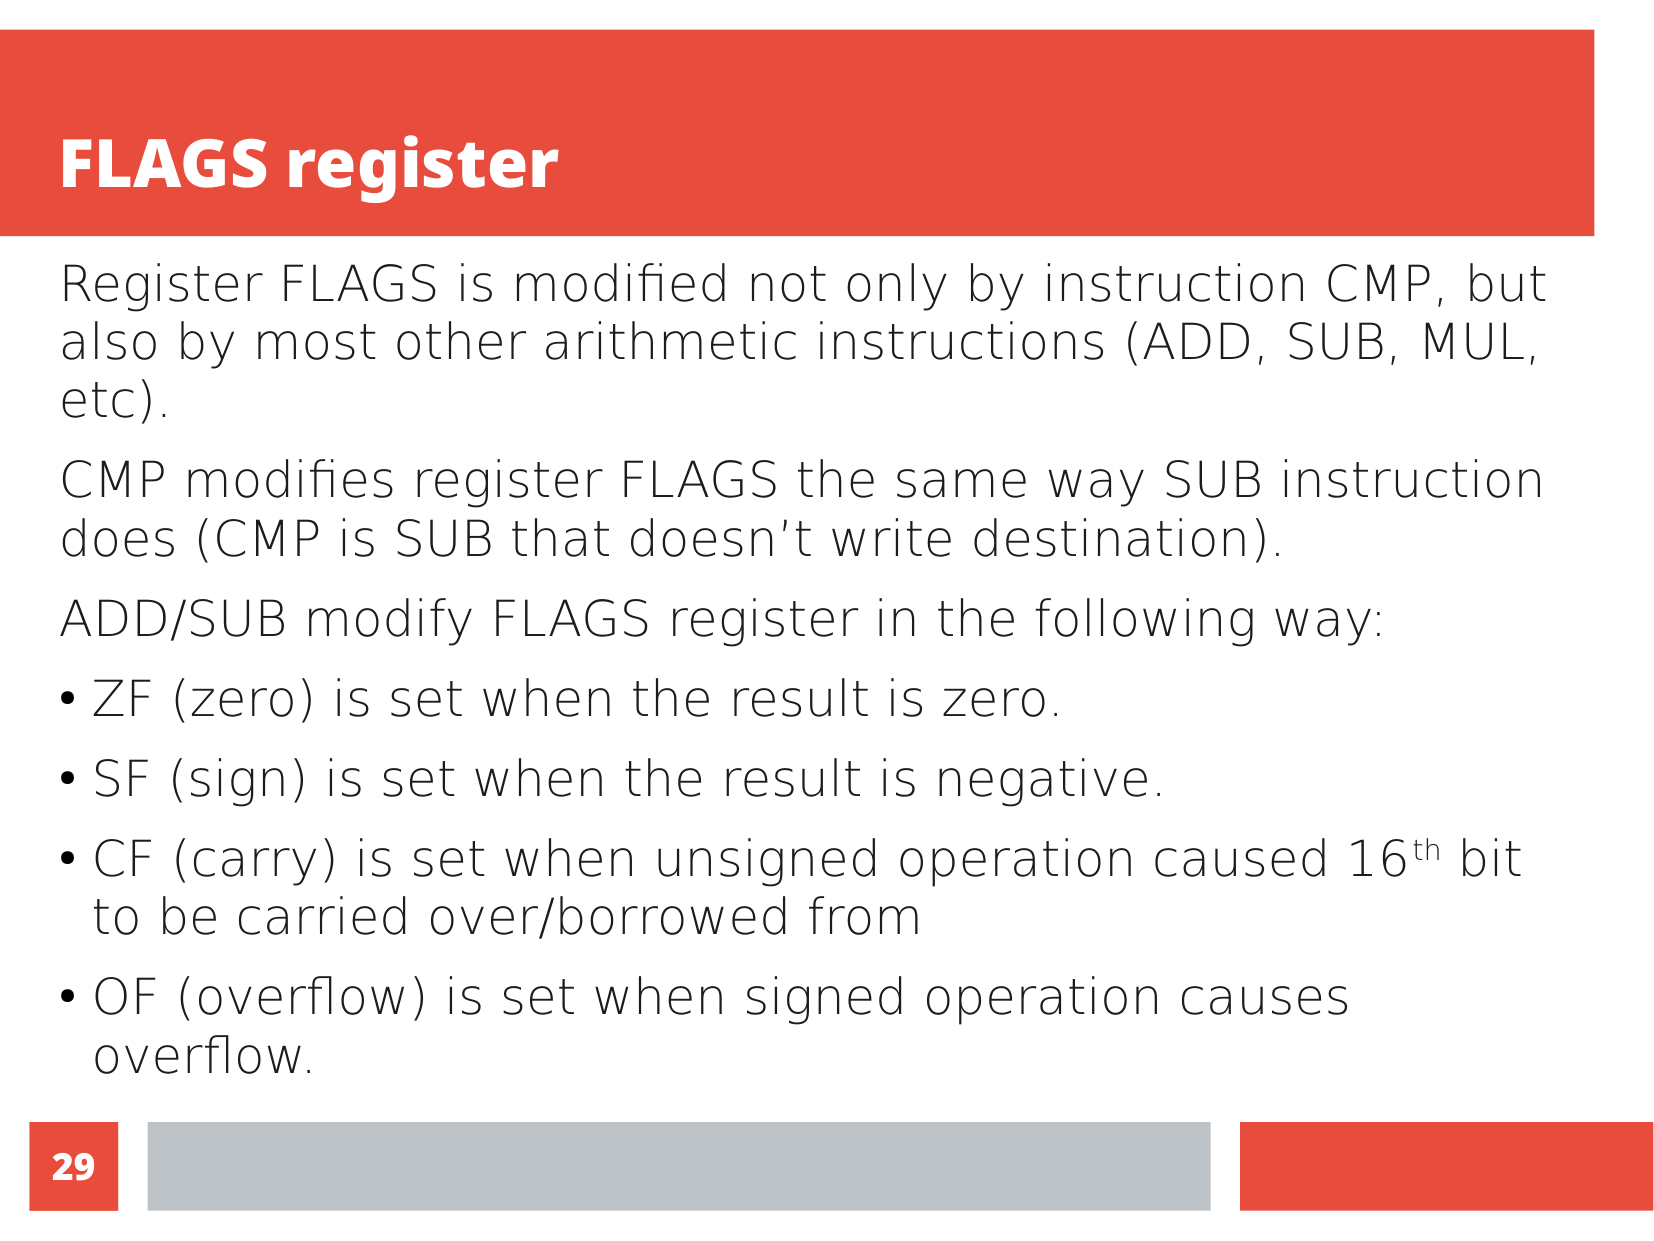

# FLAGS register
Register FLAGS is modified not only by instruction CMP, but also by most other arithmetic instructions (ADD, SUB, MUL, etc).
CMP modifies register FLAGS the same way SUB instruction does (CMP is SUB that doesn’t write destination).
ADD/SUB modify FLAGS register in the following way:
ZF (zero) is set when the result is zero.
SF (sign) is set when the result is negative.
CF (carry) is set when unsigned operation caused 16th bit to be carried over/borrowed from
OF (overflow) is set when signed operation causes overflow.
29